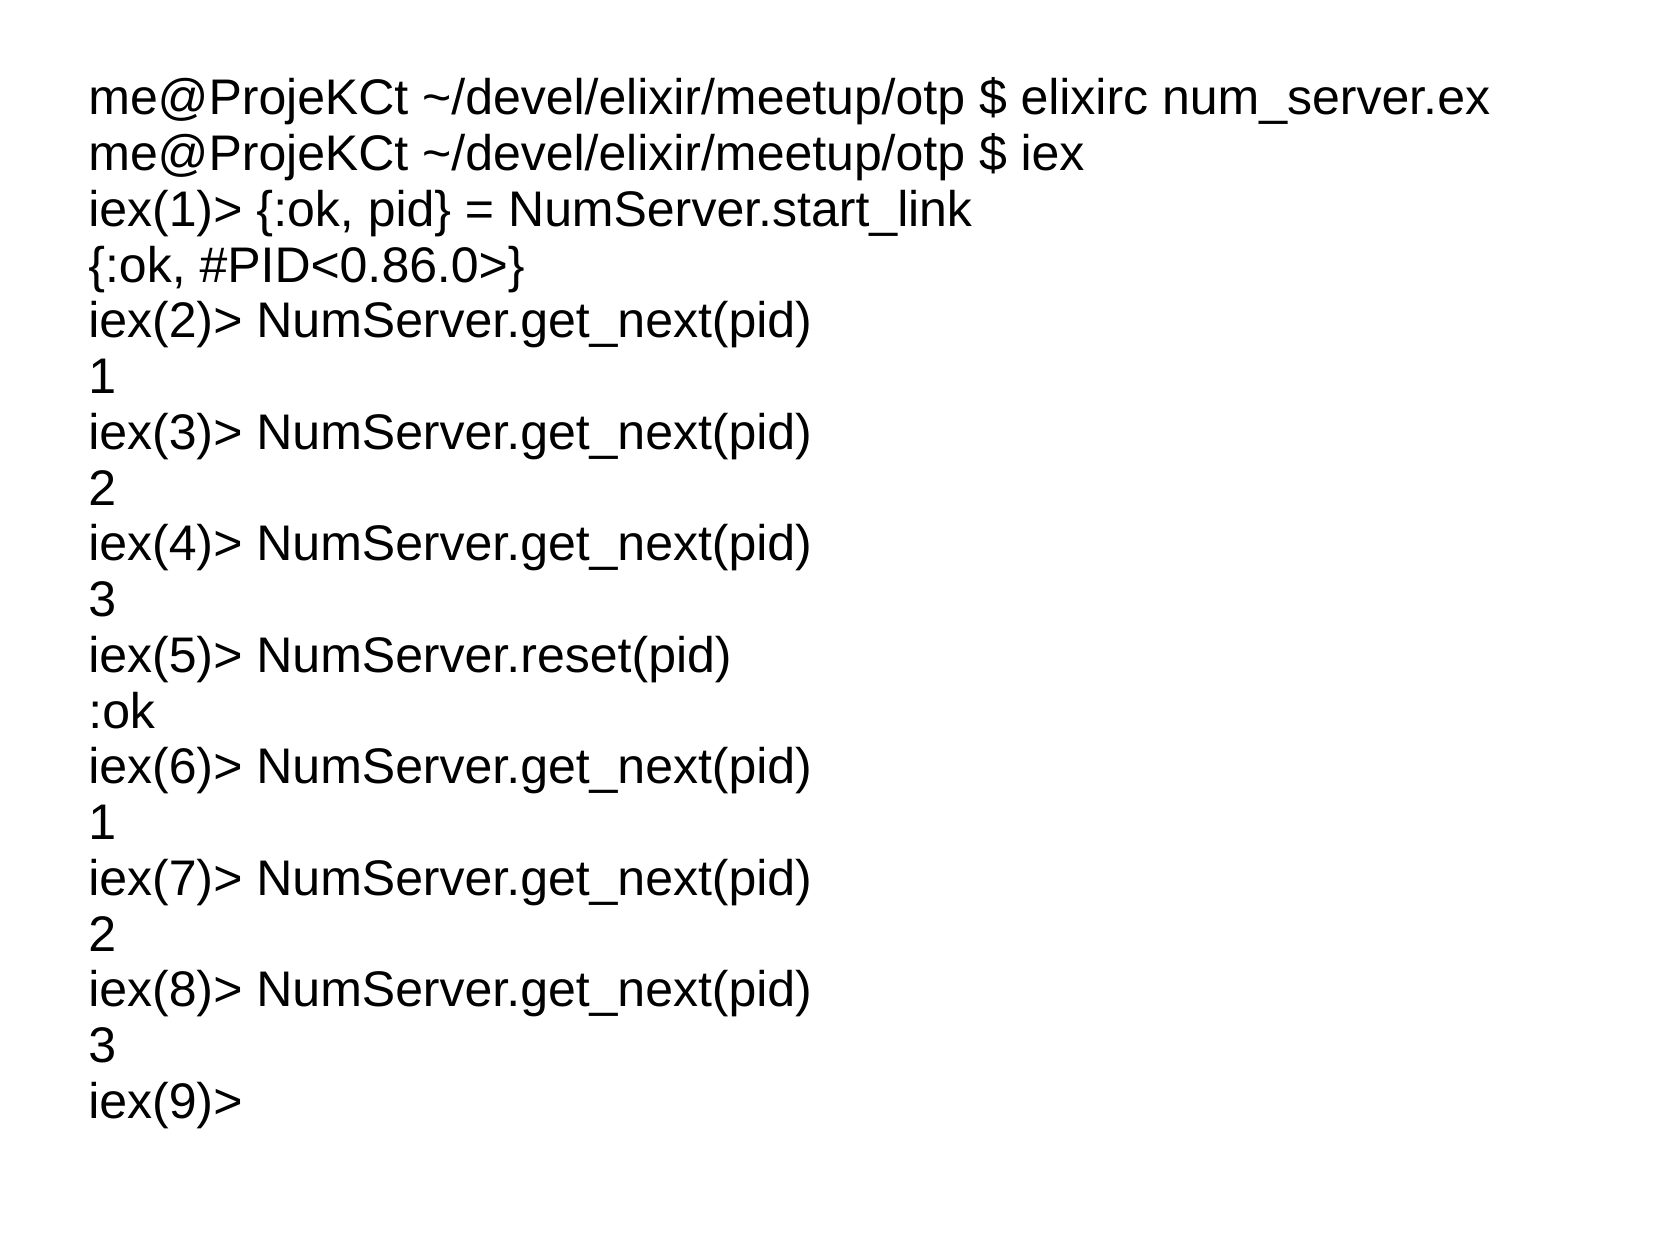

#
me@ProjeKCt ~/devel/elixir/meetup/otp $ elixirc num_server.ex
me@ProjeKCt ~/devel/elixir/meetup/otp $ iex
iex(1)> {:ok, pid} = NumServer.start_link
{:ok, #PID<0.86.0>}
iex(2)> NumServer.get_next(pid)
1
iex(3)> NumServer.get_next(pid)
2
iex(4)> NumServer.get_next(pid)
3
iex(5)> NumServer.reset(pid)
:ok
iex(6)> NumServer.get_next(pid)
1
iex(7)> NumServer.get_next(pid)
2
iex(8)> NumServer.get_next(pid)
3
iex(9)>